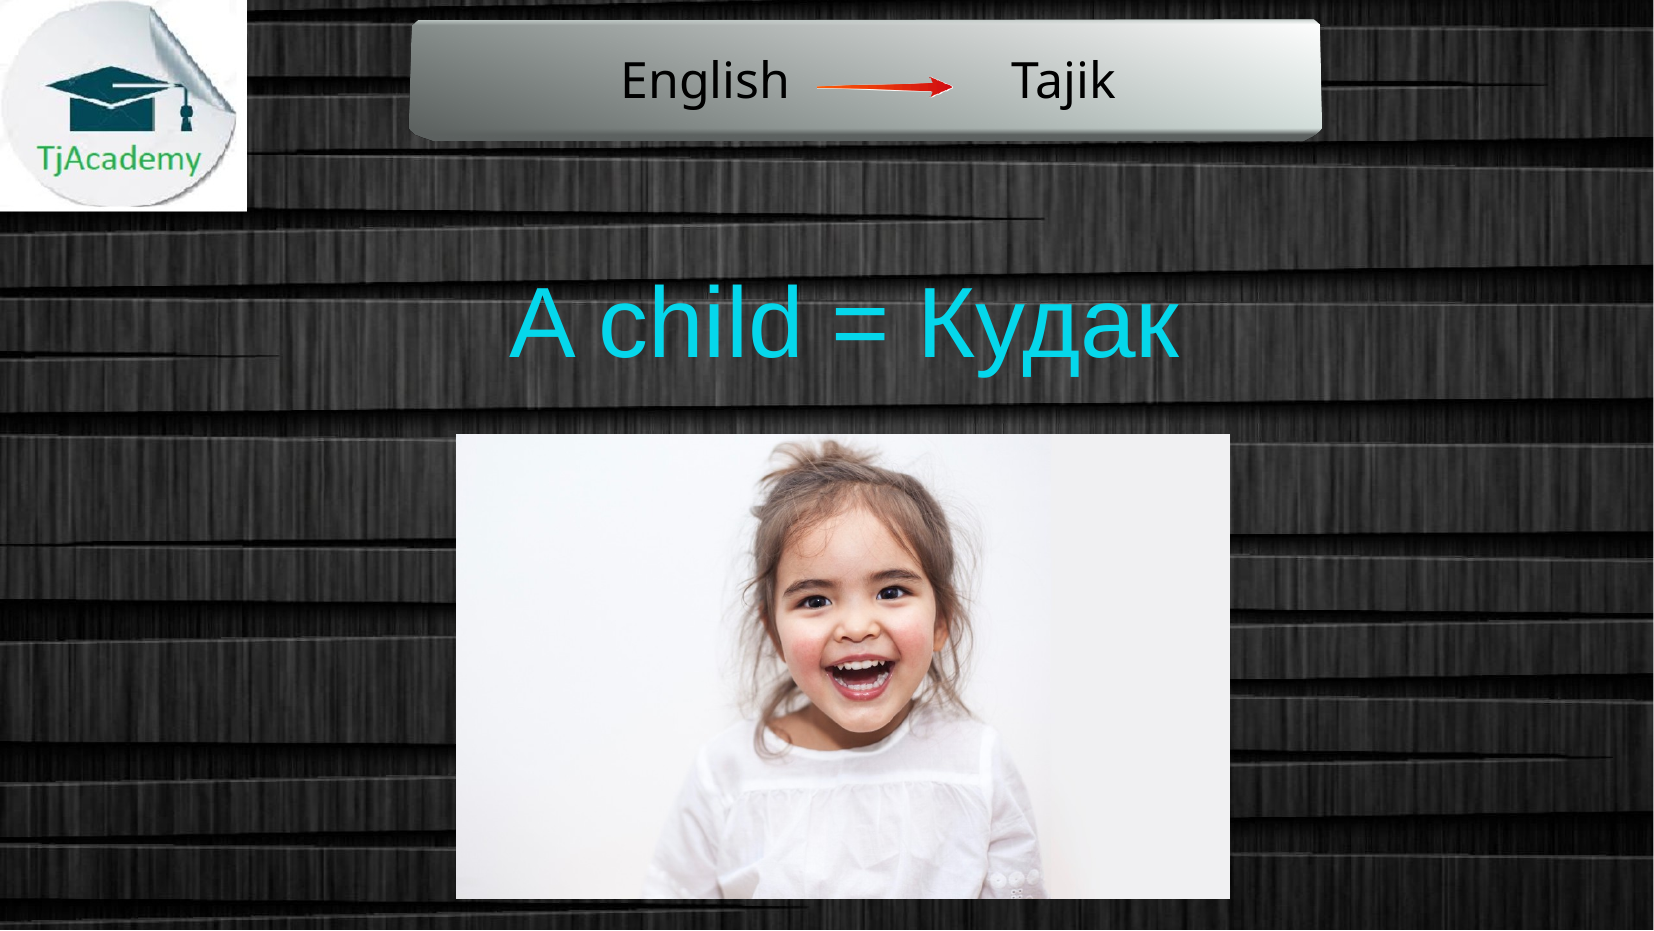

English Tajik
#
A child = Кудак